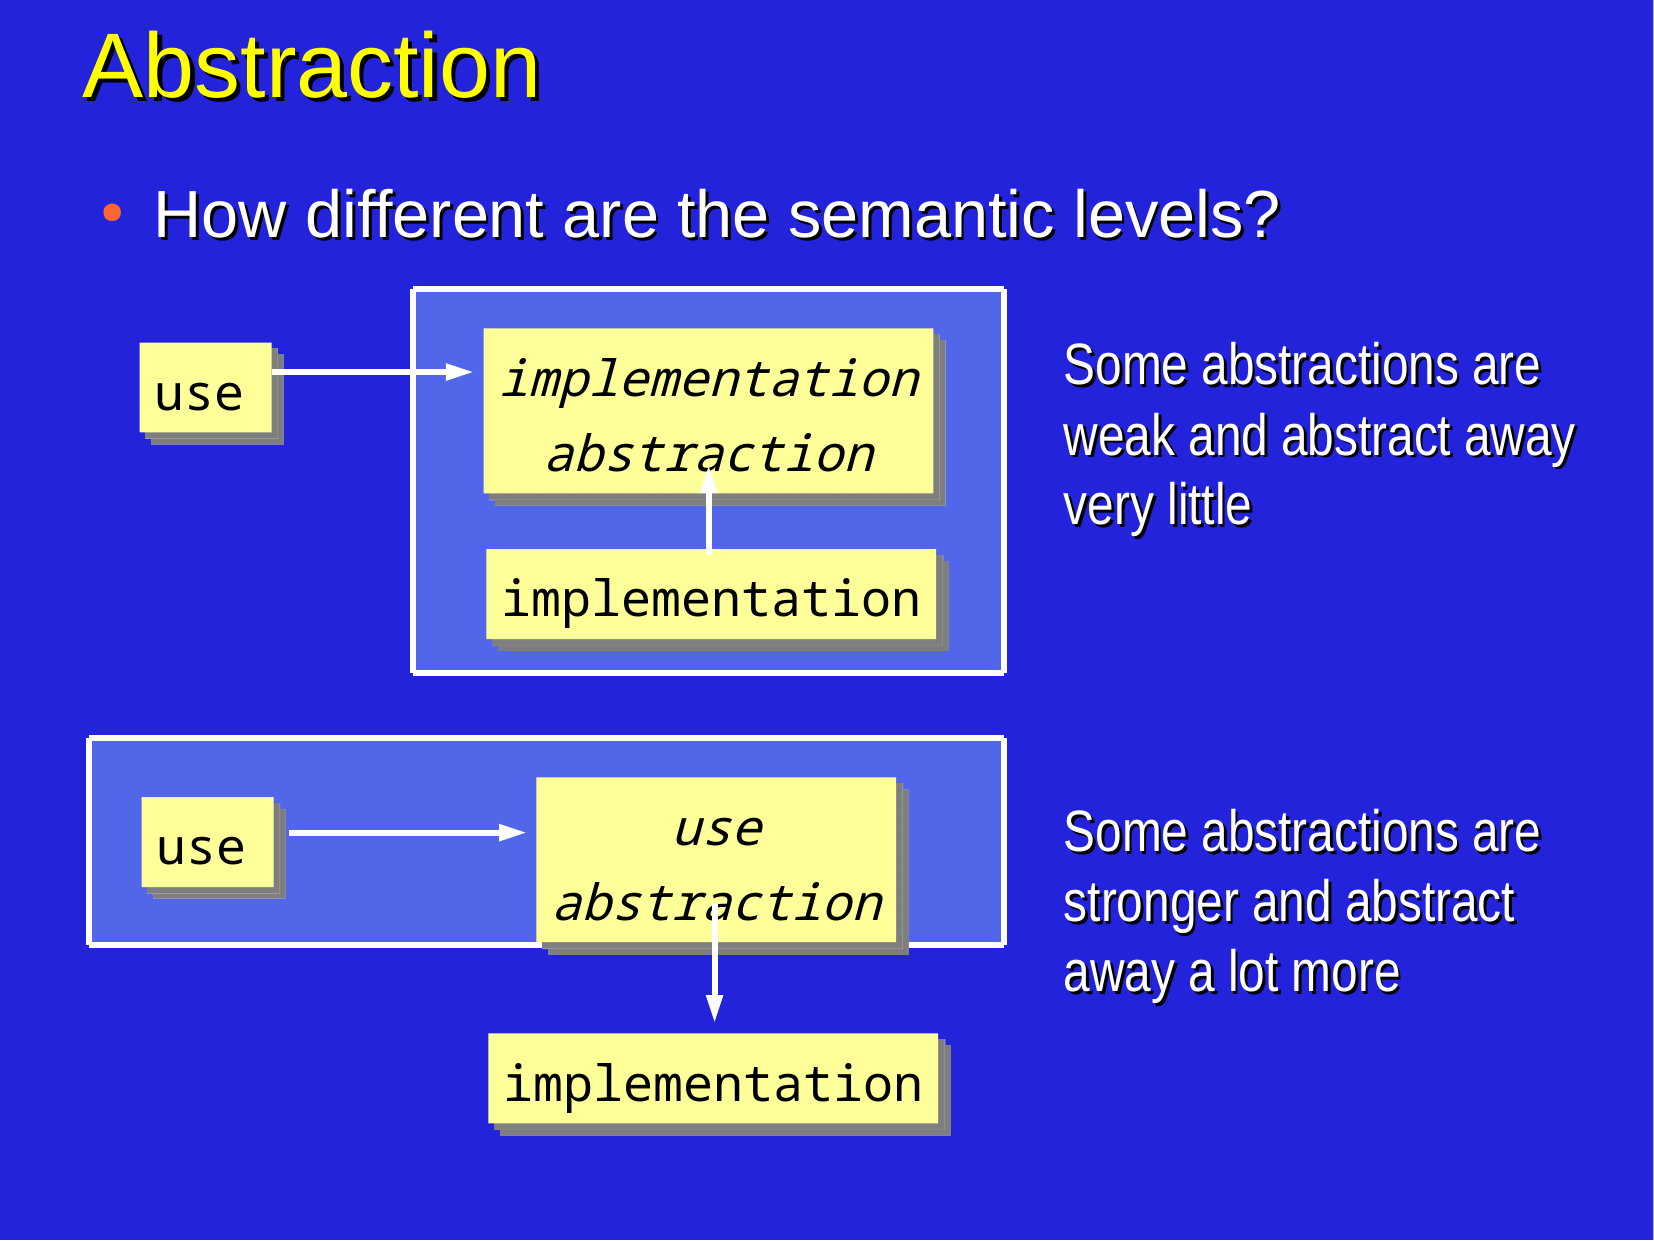

# Abstraction
How different are the semantic levels?
Some abstractions are weak and abstract away very little
implementation
abstraction
use
implementation
use
abstraction
Some abstractions are stronger and abstract away a lot more
use
implementation